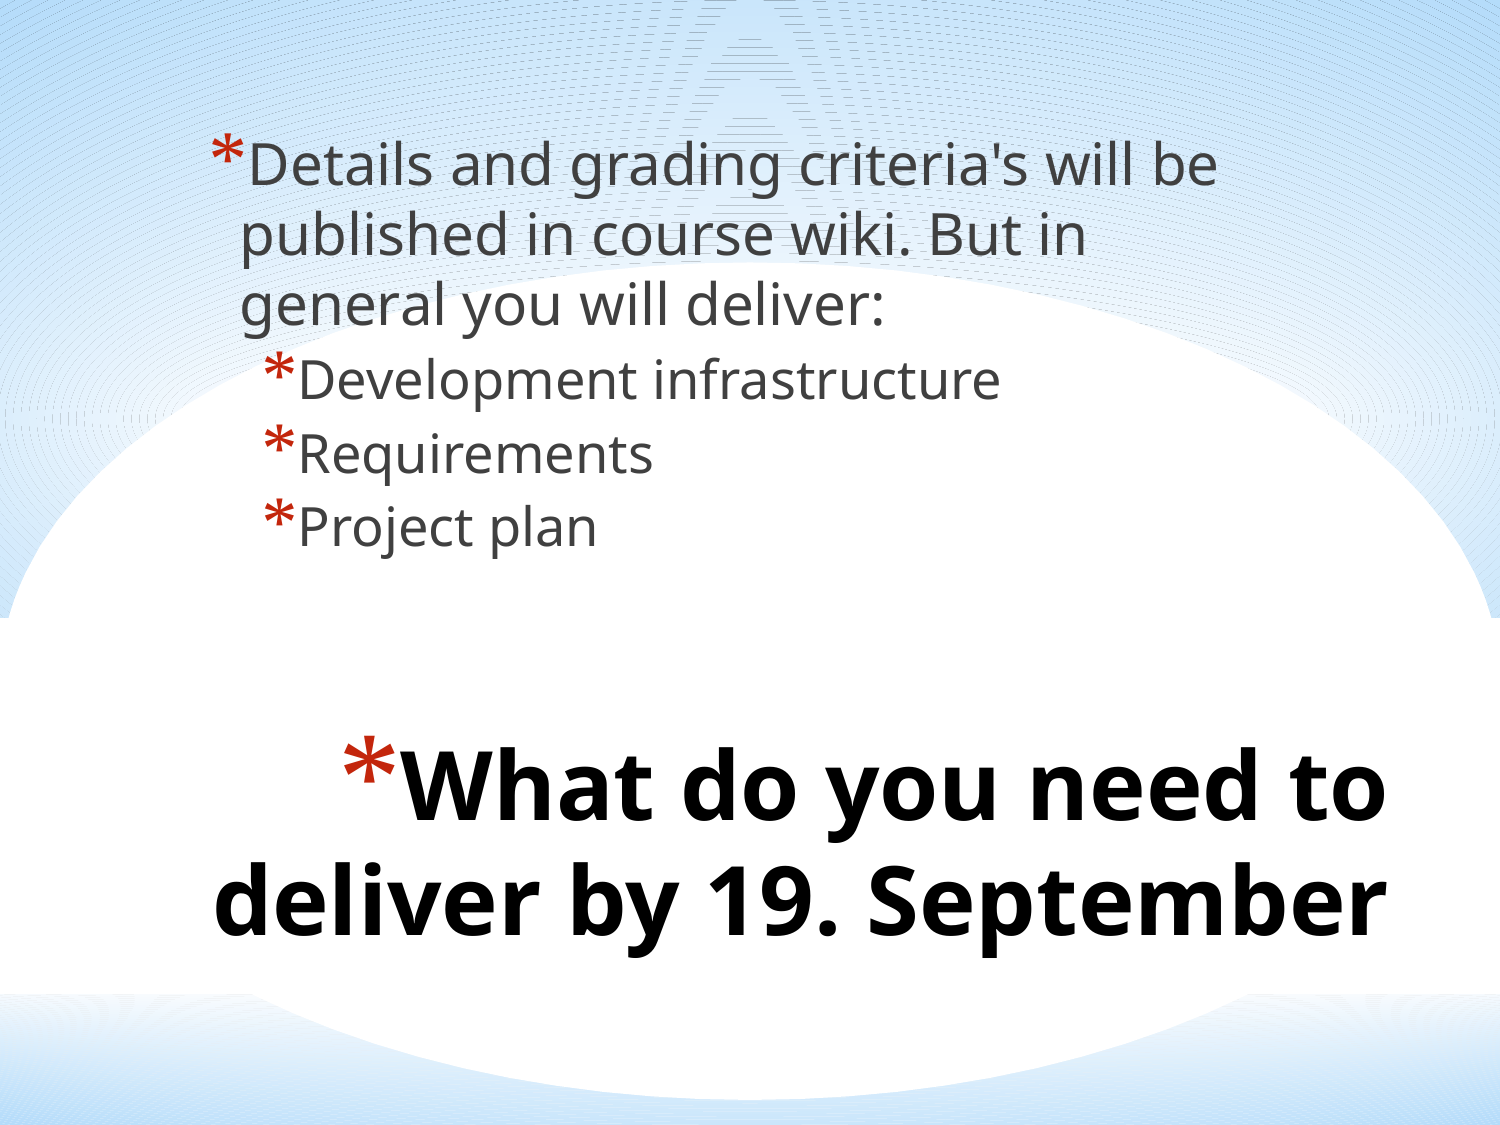

Details and grading criteria's will be published in course wiki. But in general you will deliver:
Development infrastructure
Requirements
Project plan
# What do you need to deliver by 19. September